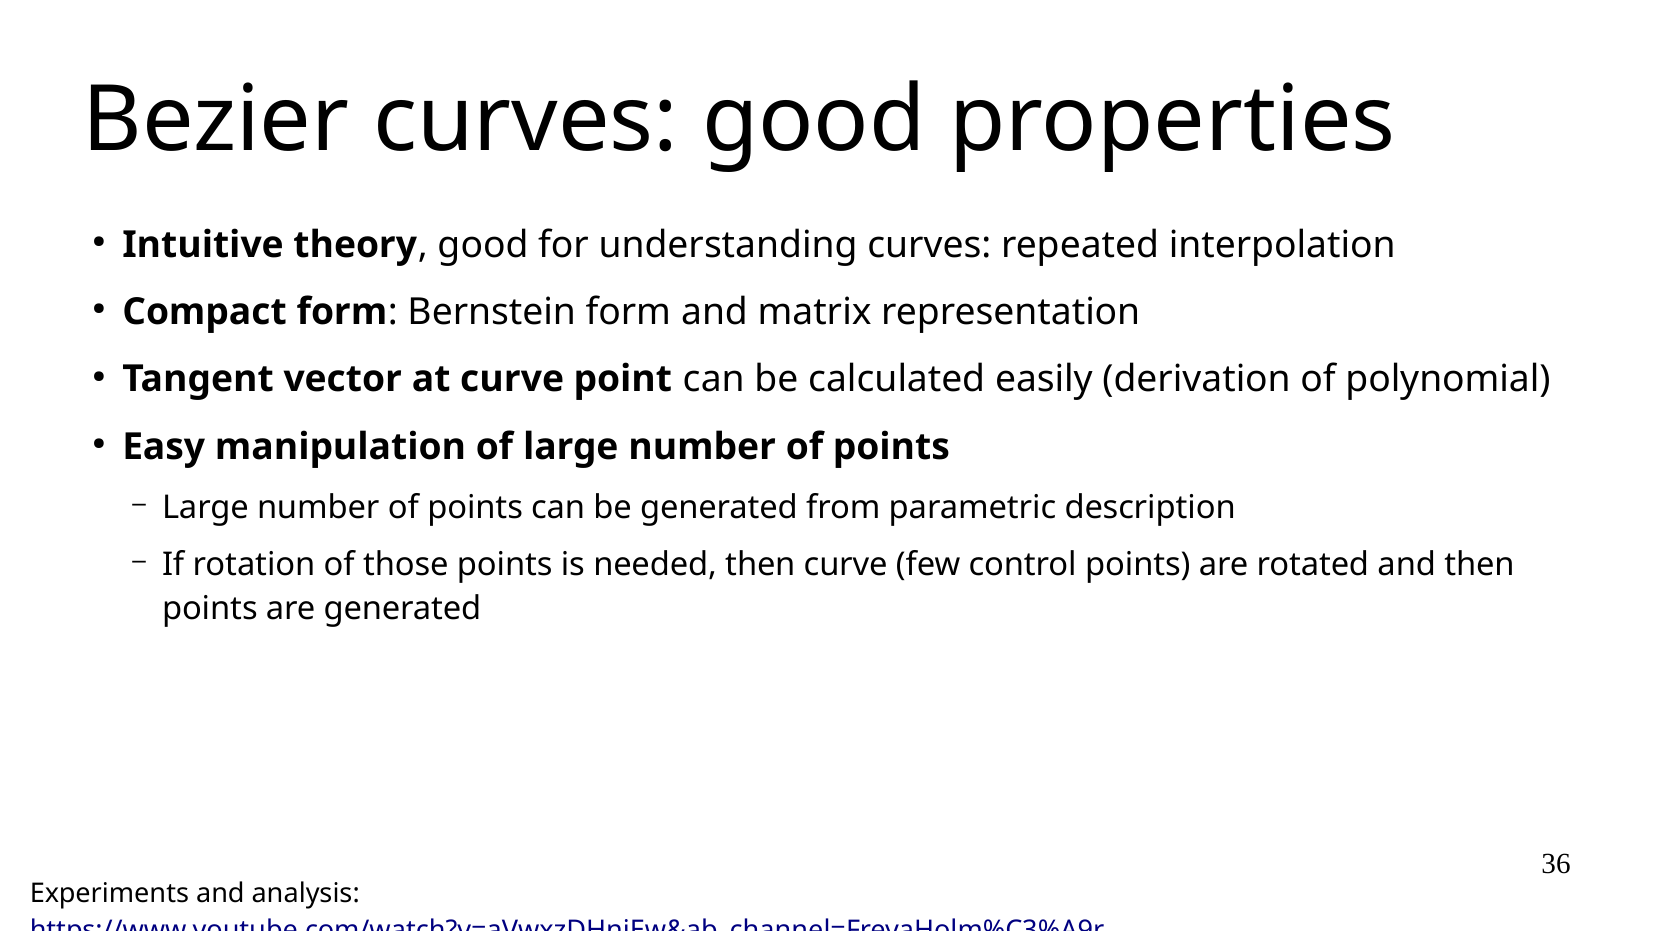

# Bezier curves: good properties
Intuitive theory, good for understanding curves: repeated interpolation
Compact form: Bernstein form and matrix representation
Tangent vector at curve point can be calculated easily (derivation of polynomial)
Easy manipulation of large number of points
Large number of points can be generated from parametric description
If rotation of those points is needed, then curve (few control points) are rotated and then points are generated
36
Experiments and analysis: https://www.youtube.com/watch?v=aVwxzDHniEw&ab_channel=FreyaHolm%C3%A9r